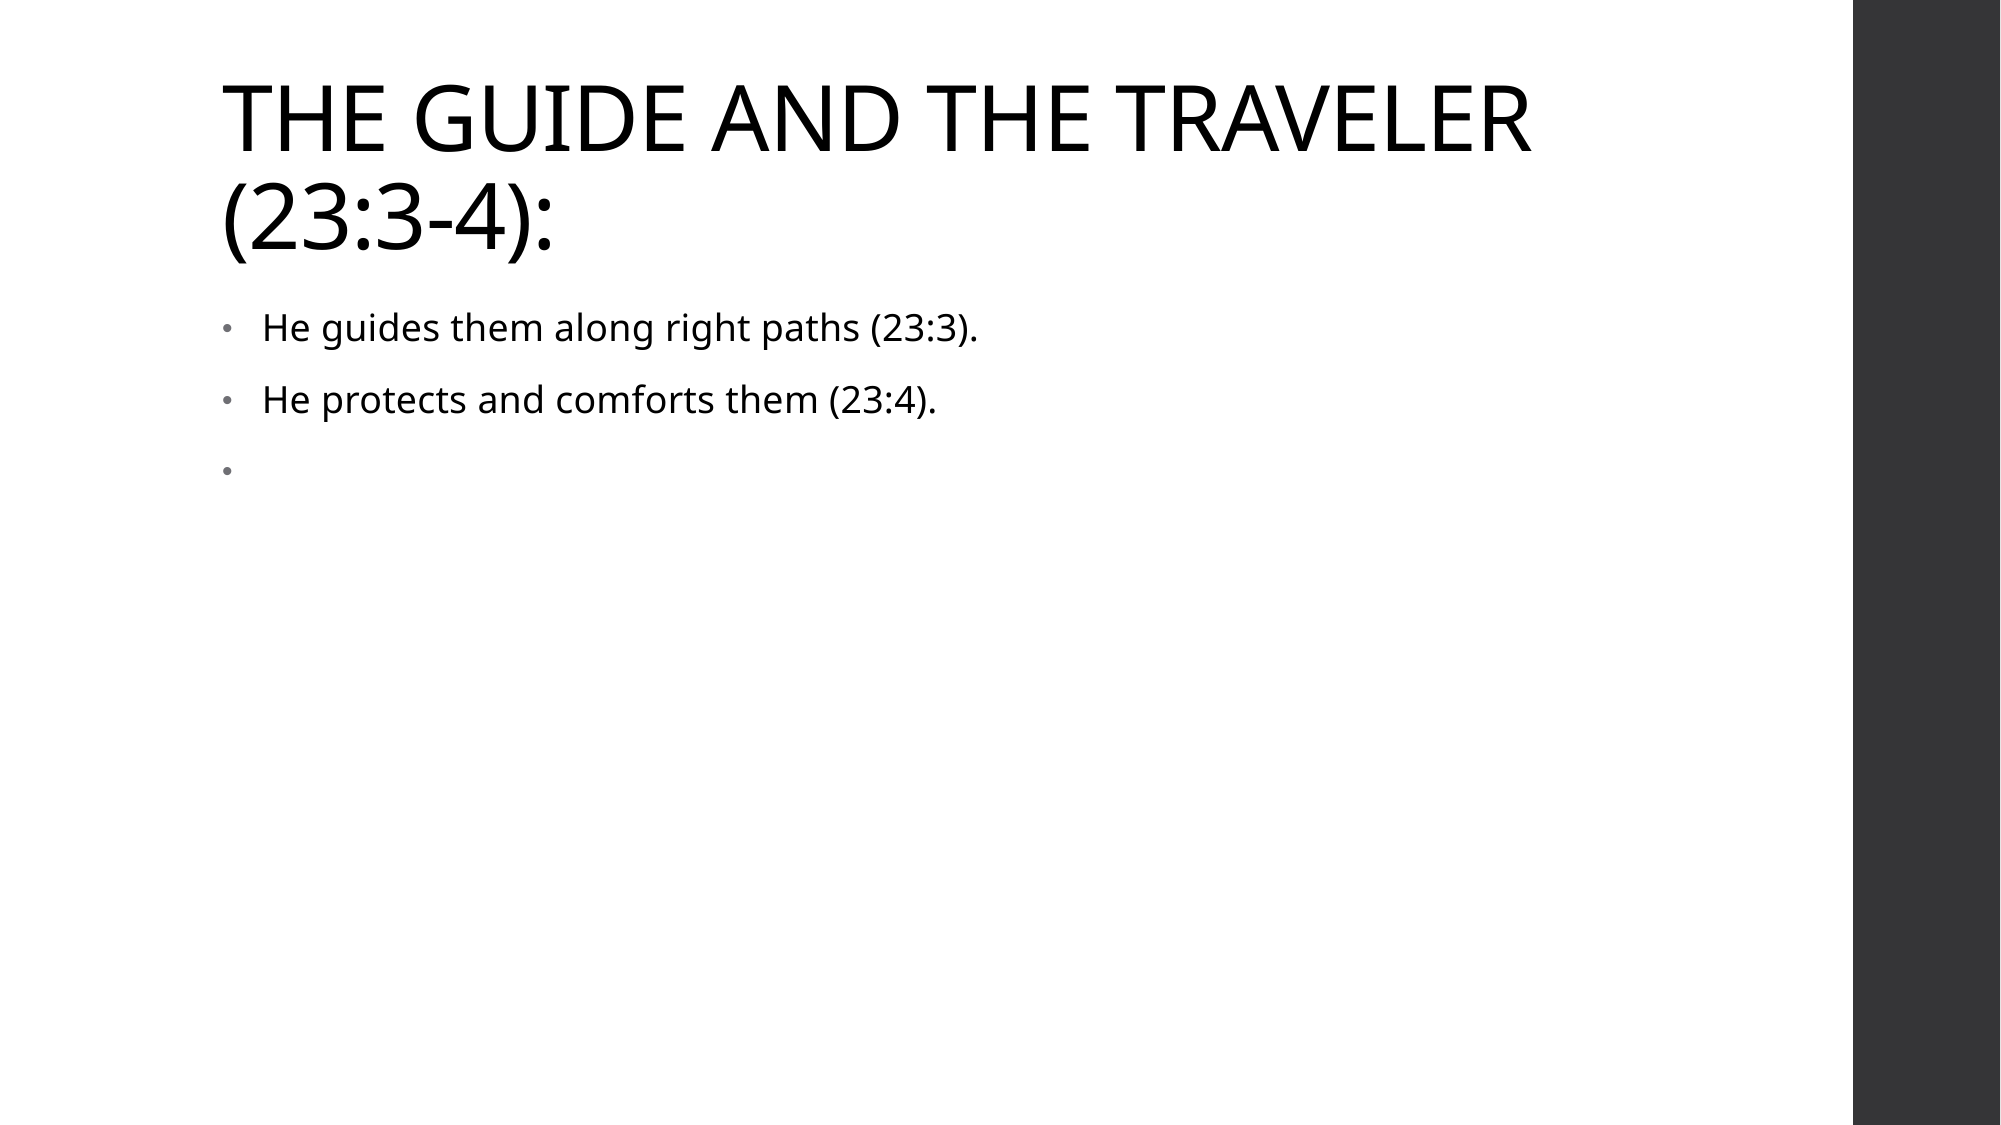

# THE GUIDE AND THE TRAVELER (23:3-4):
 He guides them along right paths (23:3).
 He protects and comforts them (23:4).